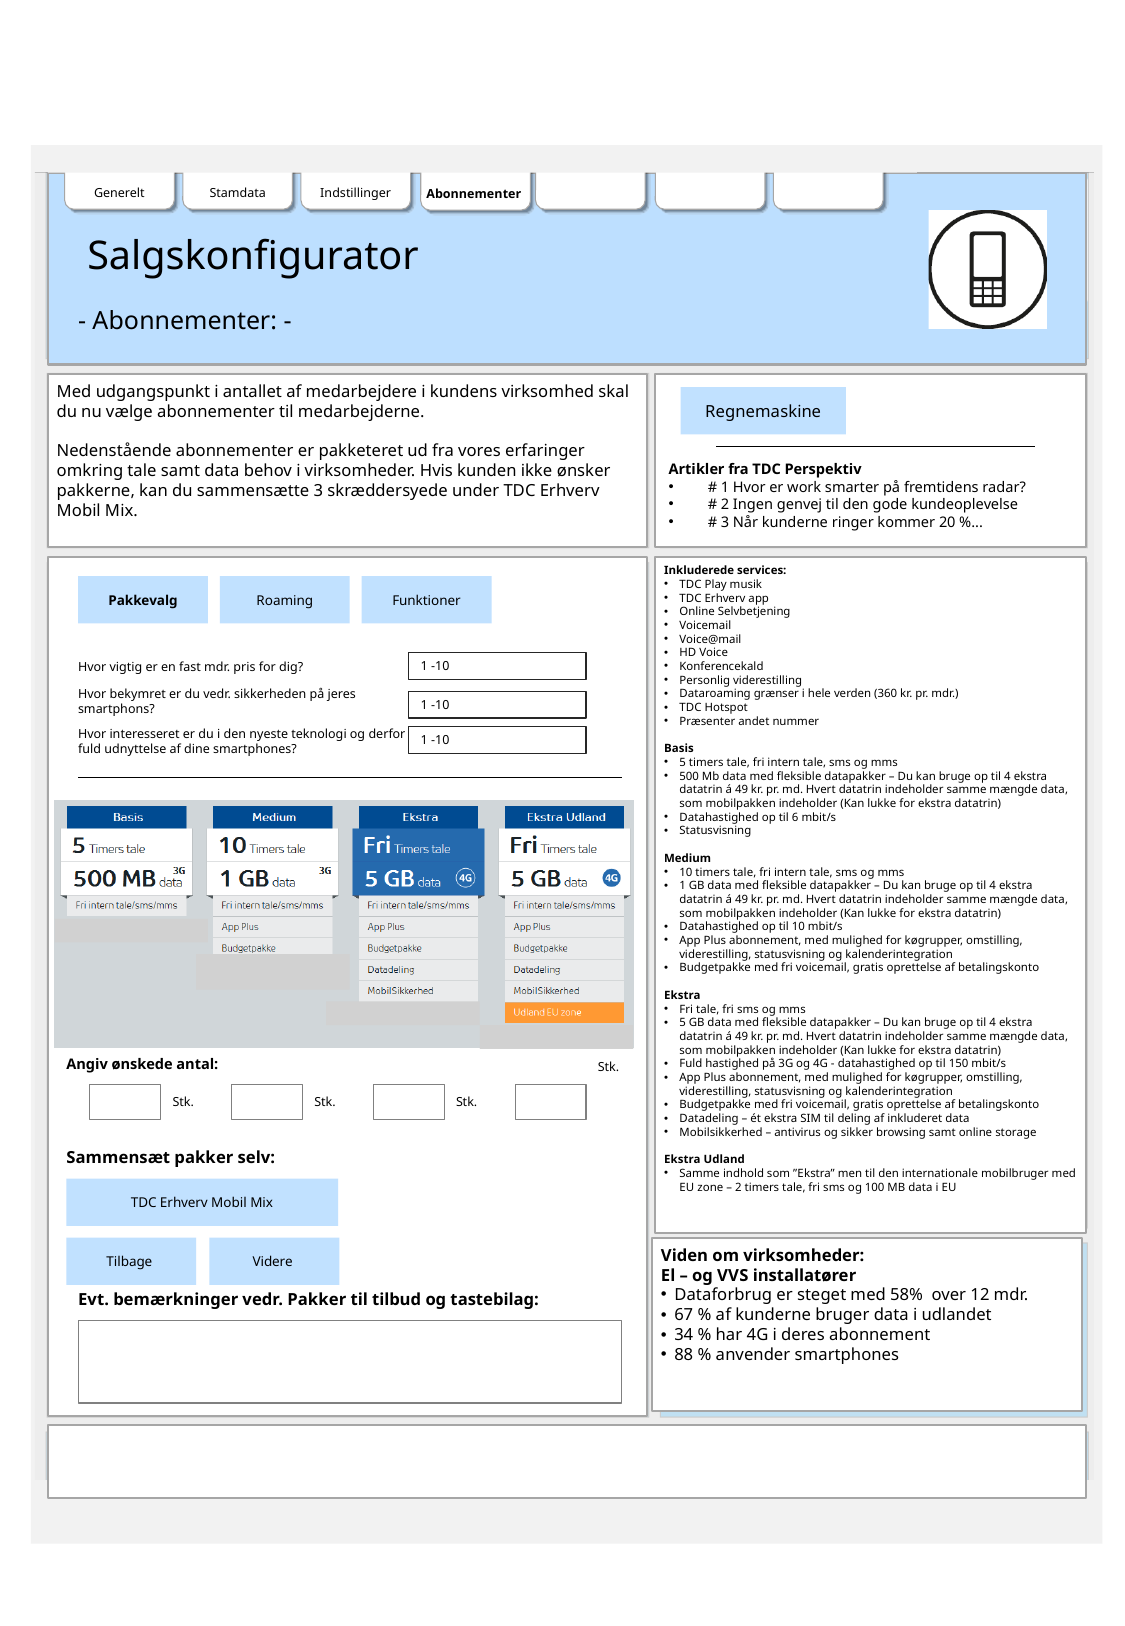

Generelt
Stamdata
Indstillinger
Løsning
Abonnementer
Salgskonfigurator
- Abonnementer: -
Med udgangspunkt i antallet af medarbejdere i kundens virksomhed skal du nu vælge abonnementer til medarbejderne.
Nedenstående abonnementer er pakketeret ud fra vores erfaringer omkring tale samt data behov i virksomheder. Hvis kunden ikke ønsker pakkerne, kan du sammensætte 3 skræddersyede under TDC Erhverv Mobil Mix.
Regnemaskine
Artikler fra TDC Perspektiv
 # 1 Hvor er work smarter på fremtidens radar?
 # 2 Ingen genvej til den gode kundeoplevelse
 # 3 Når kunderne ringer kommer 20 %...
Inkluderede services:
TDC Play musik
TDC Erhverv app
Online Selvbetjening
Voicemail
Voice@mail
HD Voice
Konferencekald
Personlig viderestilling
Dataroaming grænser i hele verden (360 kr. pr. mdr.)
TDC Hotspot
Præsenter andet nummer
Basis
5 timers tale, fri intern tale, sms og mms
500 Mb data med fleksible datapakker – Du kan bruge op til 4 ekstra datatrin á 49 kr. pr. md. Hvert datatrin indeholder samme mængde data, som mobilpakken indeholder (Kan lukke for ekstra datatrin)
Datahastighed op til 6 mbit/s
Statusvisning
Medium
10 timers tale, fri intern tale, sms og mms
1 GB data med fleksible datapakker – Du kan bruge op til 4 ekstra datatrin á 49 kr. pr. md. Hvert datatrin indeholder samme mængde data, som mobilpakken indeholder (Kan lukke for ekstra datatrin)
Datahastighed op til 10 mbit/s
App Plus abonnement, med mulighed for køgrupper, omstilling, viderestilling, statusvisning og kalenderintegration
Budgetpakke med fri voicemail, gratis oprettelse af betalingskonto
Ekstra
Fri tale, fri sms og mms
5 GB data med fleksible datapakker – Du kan bruge op til 4 ekstra datatrin á 49 kr. pr. md. Hvert datatrin indeholder samme mængde data, som mobilpakken indeholder (Kan lukke for ekstra datatrin)
Fuld hastighed på 3G og 4G - datahastighed op til 150 mbit/s
App Plus abonnement, med mulighed for køgrupper, omstilling, viderestilling, statusvisning og kalenderintegration
Budgetpakke med fri voicemail, gratis oprettelse af betalingskonto
Datadeling – ét ekstra SIM til deling af inkluderet data
Mobilsikkerhed – antivirus og sikker browsing samt online storage
Ekstra Udland
Samme indhold som ”Ekstra” men til den internationale mobilbruger med EU zone – 2 timers tale, fri sms og 100 MB data i EU
Pakkevalg
Roaming
Funktioner
1 -10
Hvor vigtig er en fast mdr. pris for dig?
Hvor bekymret er du vedr. sikkerheden på jeres smartphons?
1 -10
Hvor interesseret er du i den nyeste teknologi og derfor fuld udnyttelse af dine smartphones?
1 -10
Mulighed for vis/skjul basis abonnement?
Kampagne angivelse
Max antal? 300 stk.?
Stk.
Angiv ønskede antal:
Stk.
Stk.
Stk.
Sammensæt pakker selv:
TDC Erhverv Mobil Mix
Bemærknings-felt anvendes på tilbud tastebilag og egen ”Notes blok”
Tilbage
Videre
Viden om virksomheder:
El – og VVS installatører
Dataforbrug er steget med 58% over 12 mdr.
67 % af kunderne bruger data i udlandet
34 % har 4G i deres abonnement
88 % anvender smartphones
Evt. bemærkninger vedr. Pakker til tilbud og tastebilag:
Tilføj titel i sidehoved / sidefod